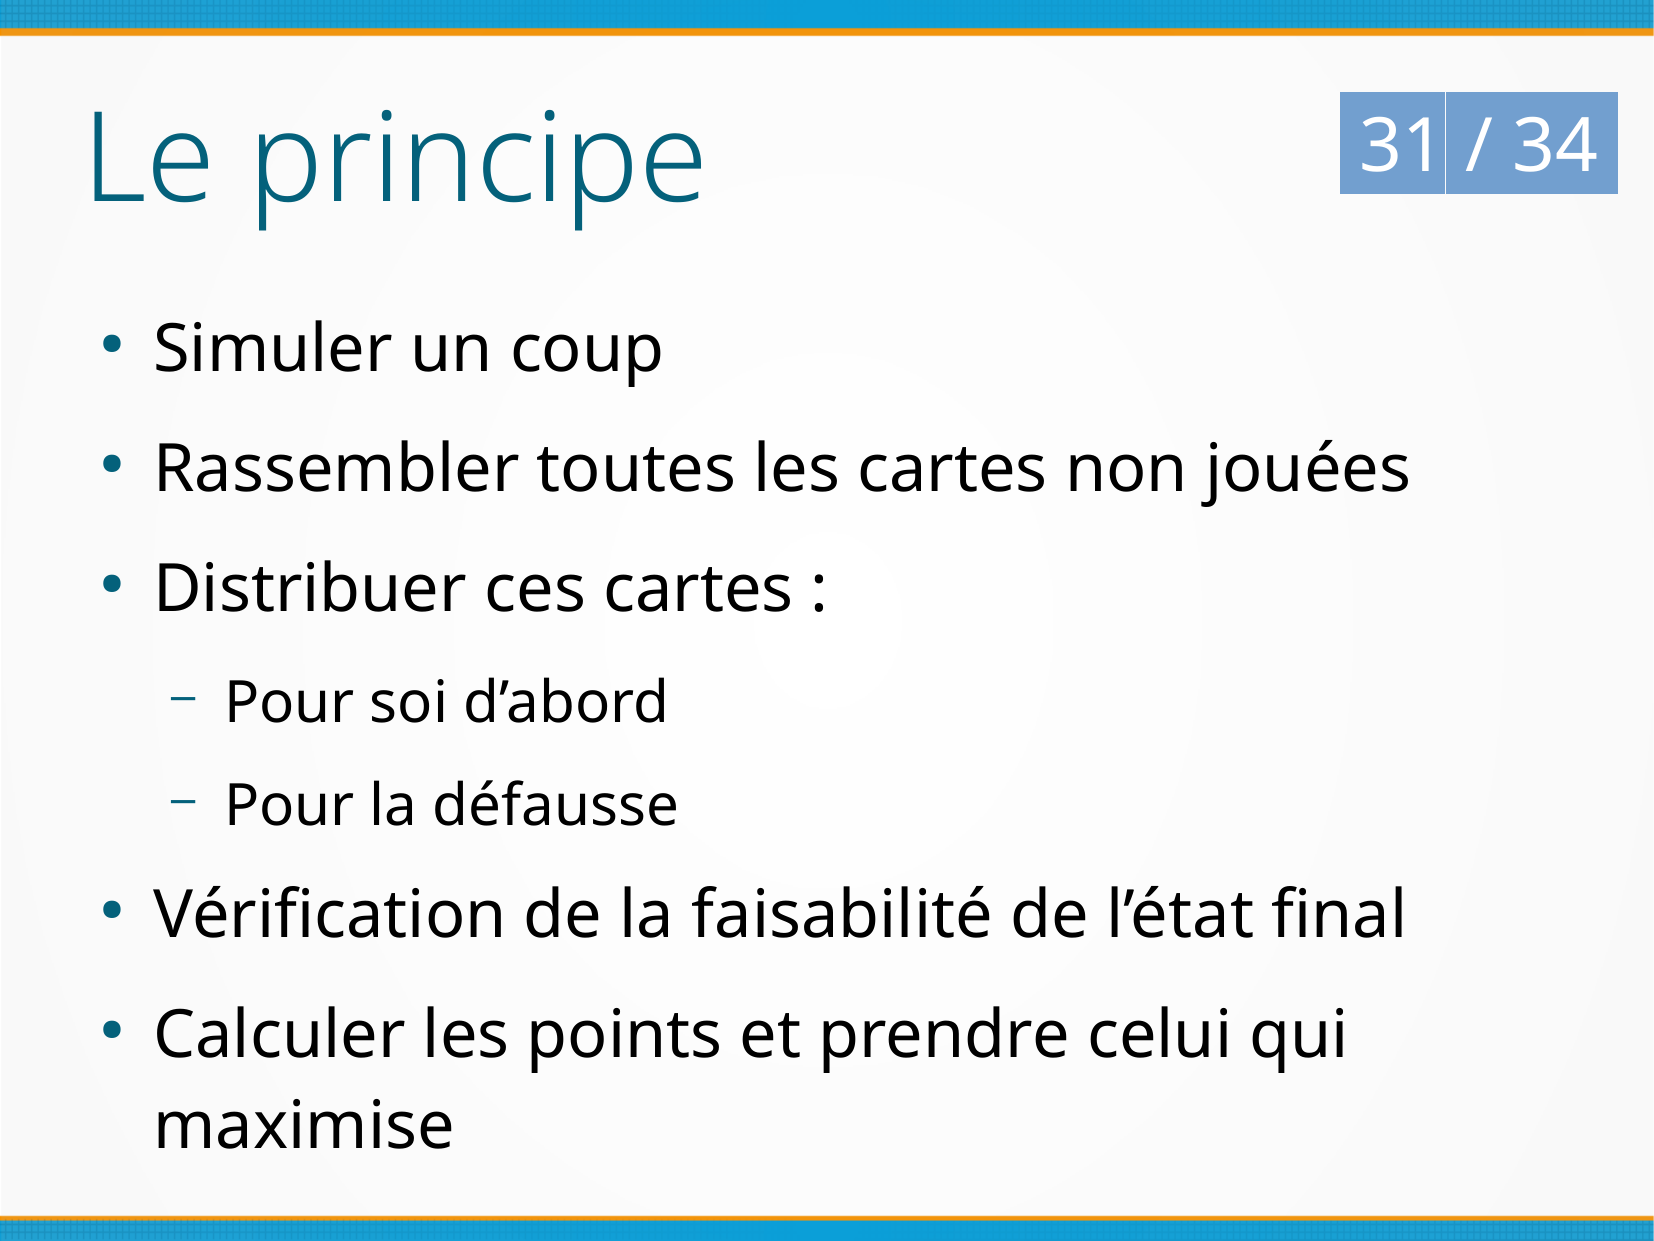

# Le principe
31
Simuler un coup
Rassembler toutes les cartes non jouées
Distribuer ces cartes :
Pour soi d’abord
Pour la défausse
Vérification de la faisabilité de l’état final
Calculer les points et prendre celui qui maximise